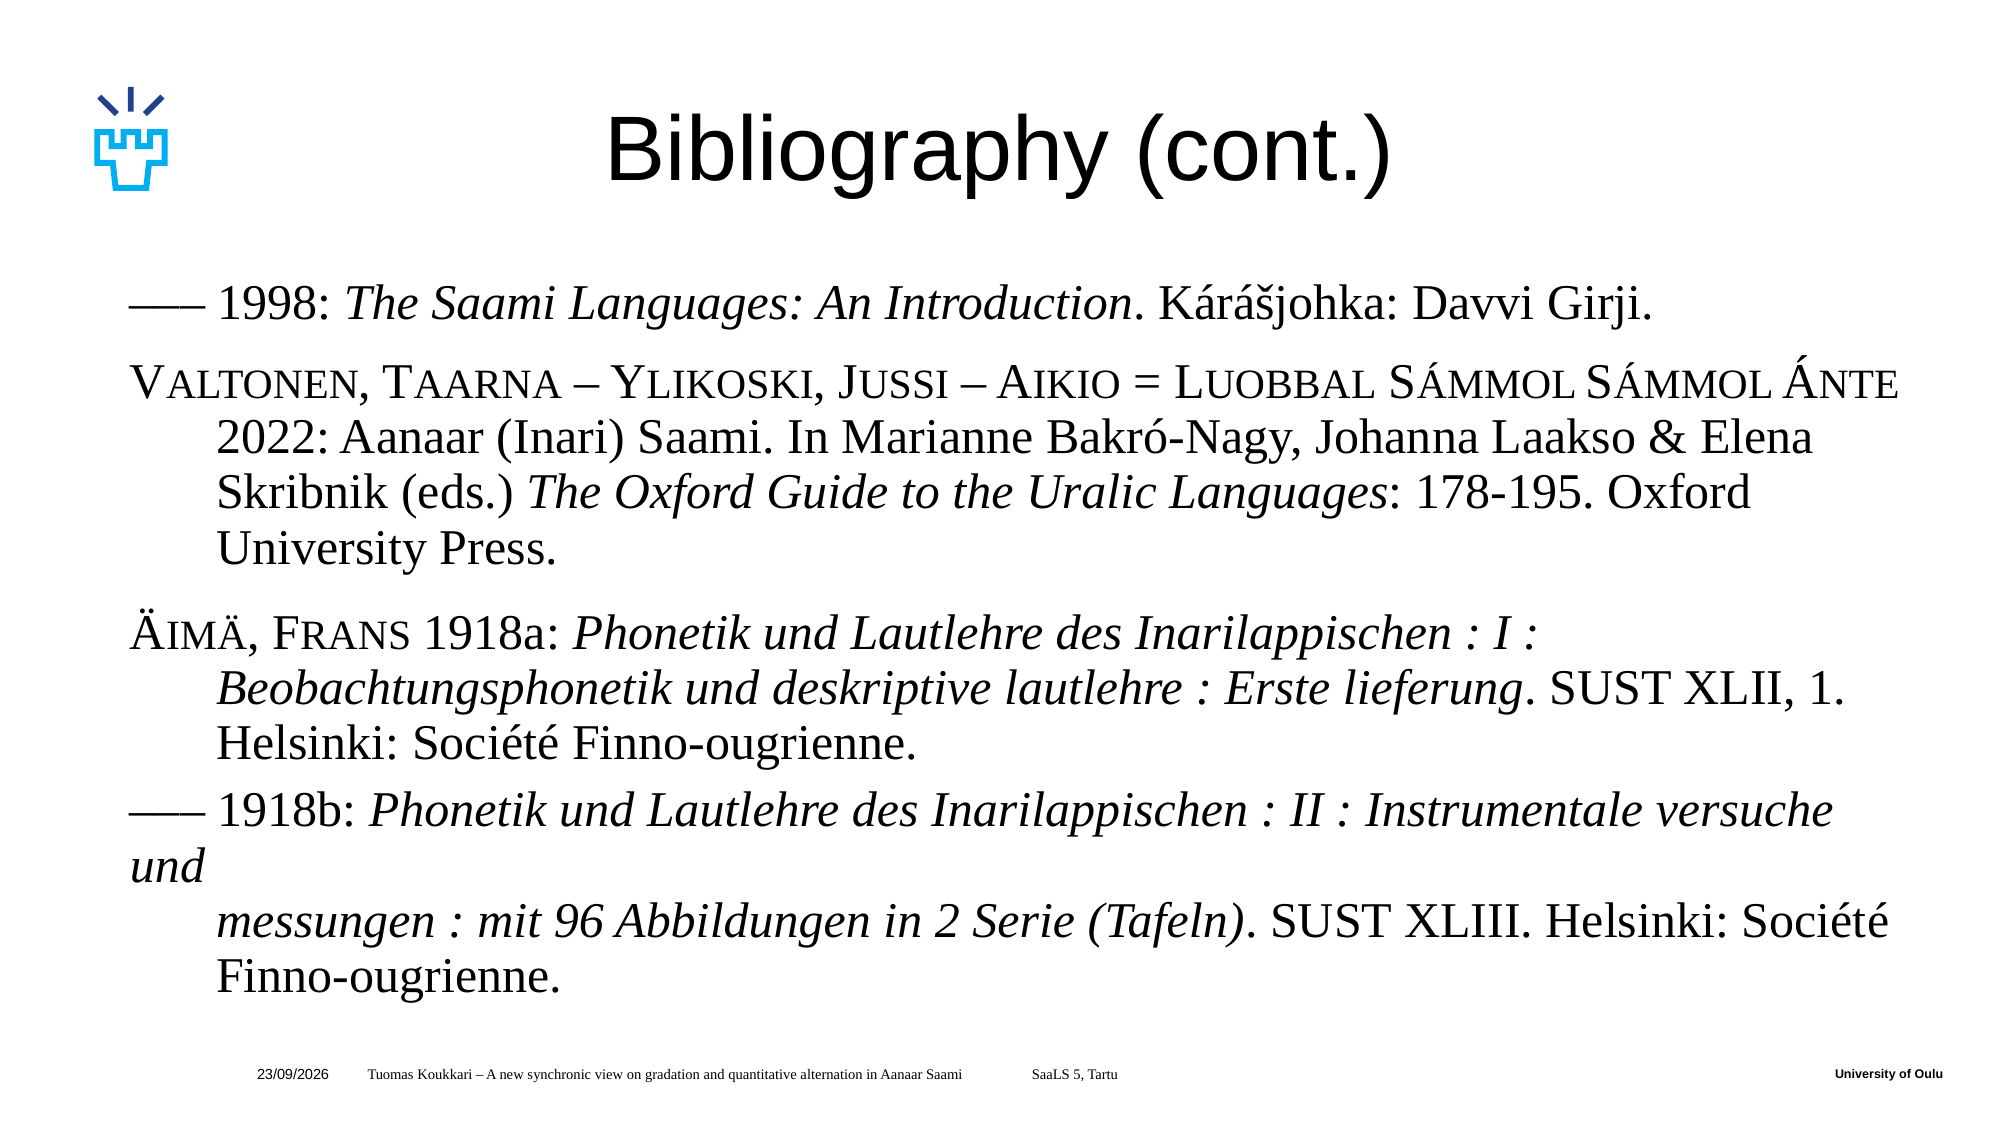

# Bibliography (cont.)
––– 1998: The Saami Languages: An Introduction. Kárášjohka: Davvi Girji.
VALTONEN, TAARNA – YLIKOSKI, JUSSI – AIKIO = LUOBBAL SÁMMOL SÁMMOL ÁNTE 	 2022: Aanaar (Inari) Saami. In Marianne Bakró-Nagy, Johanna Laakso & Elena
	 Skribnik (eds.) The Oxford Guide to the Uralic Languages: 178-195. Oxford
 	 University Press.
ÄIMÄ, FRANS 1918a: Phonetik und Lautlehre des Inarilappischen : I :
	 Beobachtungsphonetik und deskriptive lautlehre : Erste lieferung. SUST XLII, 1.
	 Helsinki: Société Finno-ougrienne.
––– 1918b: Phonetik und Lautlehre des Inarilappischen : II : Instrumentale versuche und
	 messungen : mit 96 Abbildungen in 2 Serie (Tafeln). SUST XLIII. Helsinki: Société
	 Finno-ougrienne.
https://github.com/tkoukkar/anaraskiela/blob/master/Koukkari_Tuomas-CIFUXIII-oovdanpyehtim.pdf